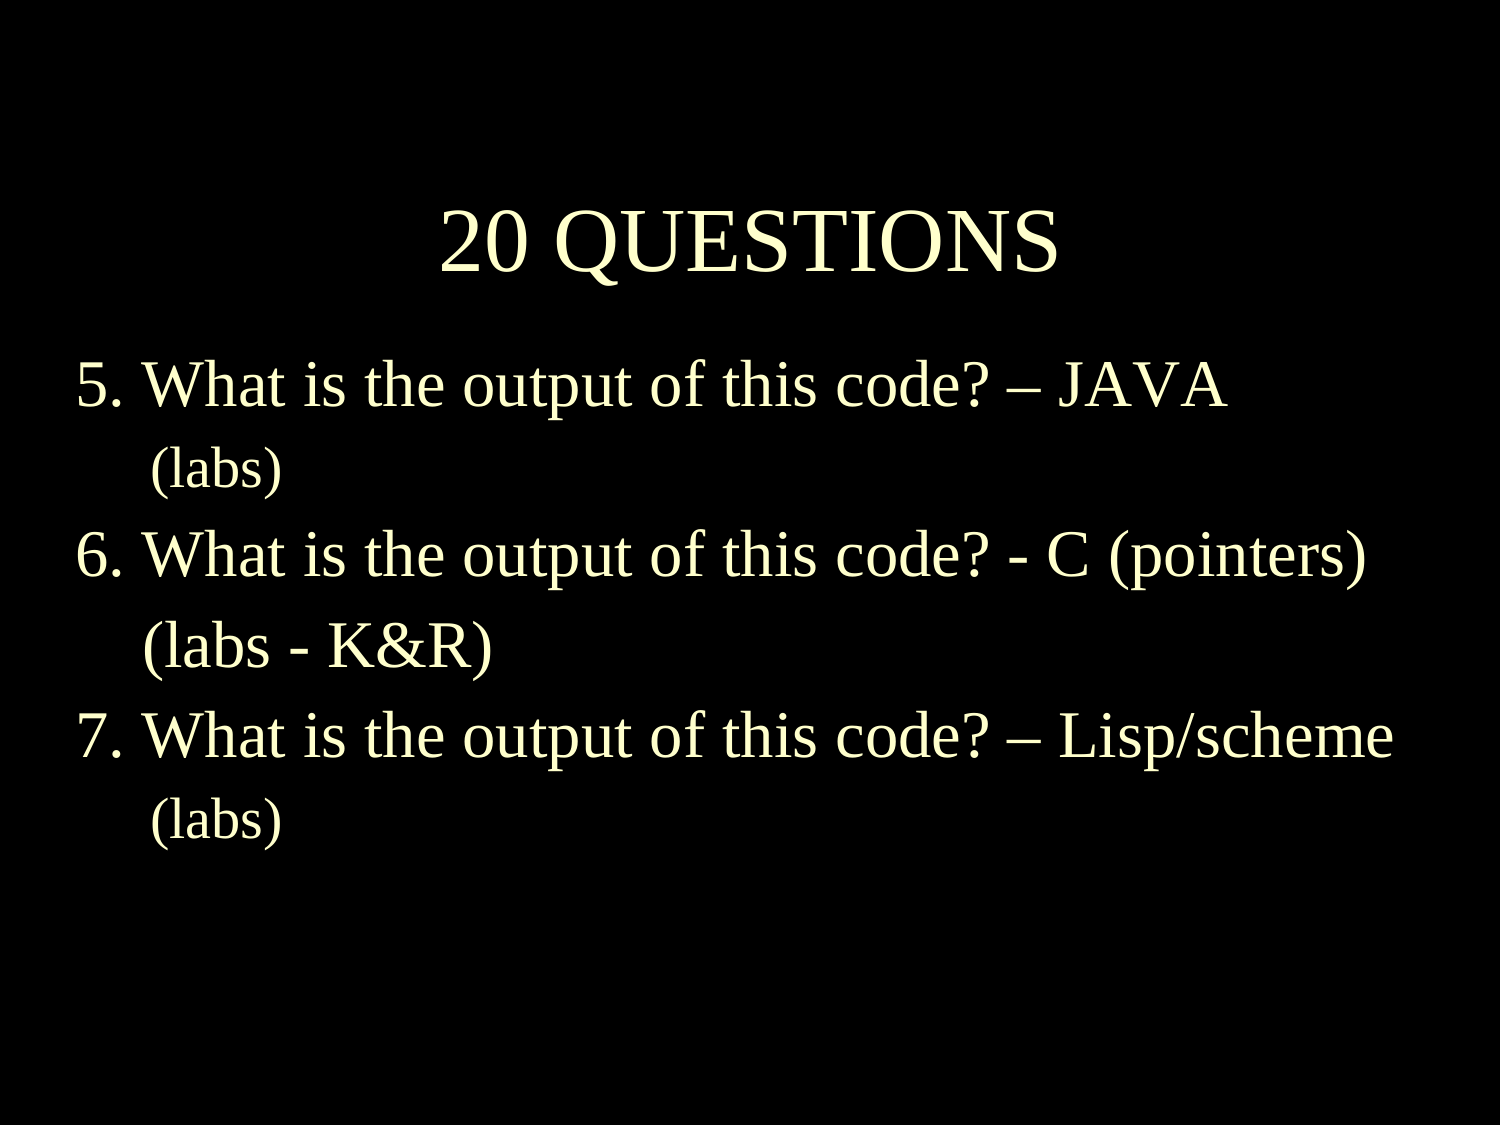

# 20 QUESTIONS
5. What is the output of this code? – JAVA
(labs)
6. What is the output of this code? - C (pointers)
 (labs - K&R)
7. What is the output of this code? – Lisp/scheme
(labs)